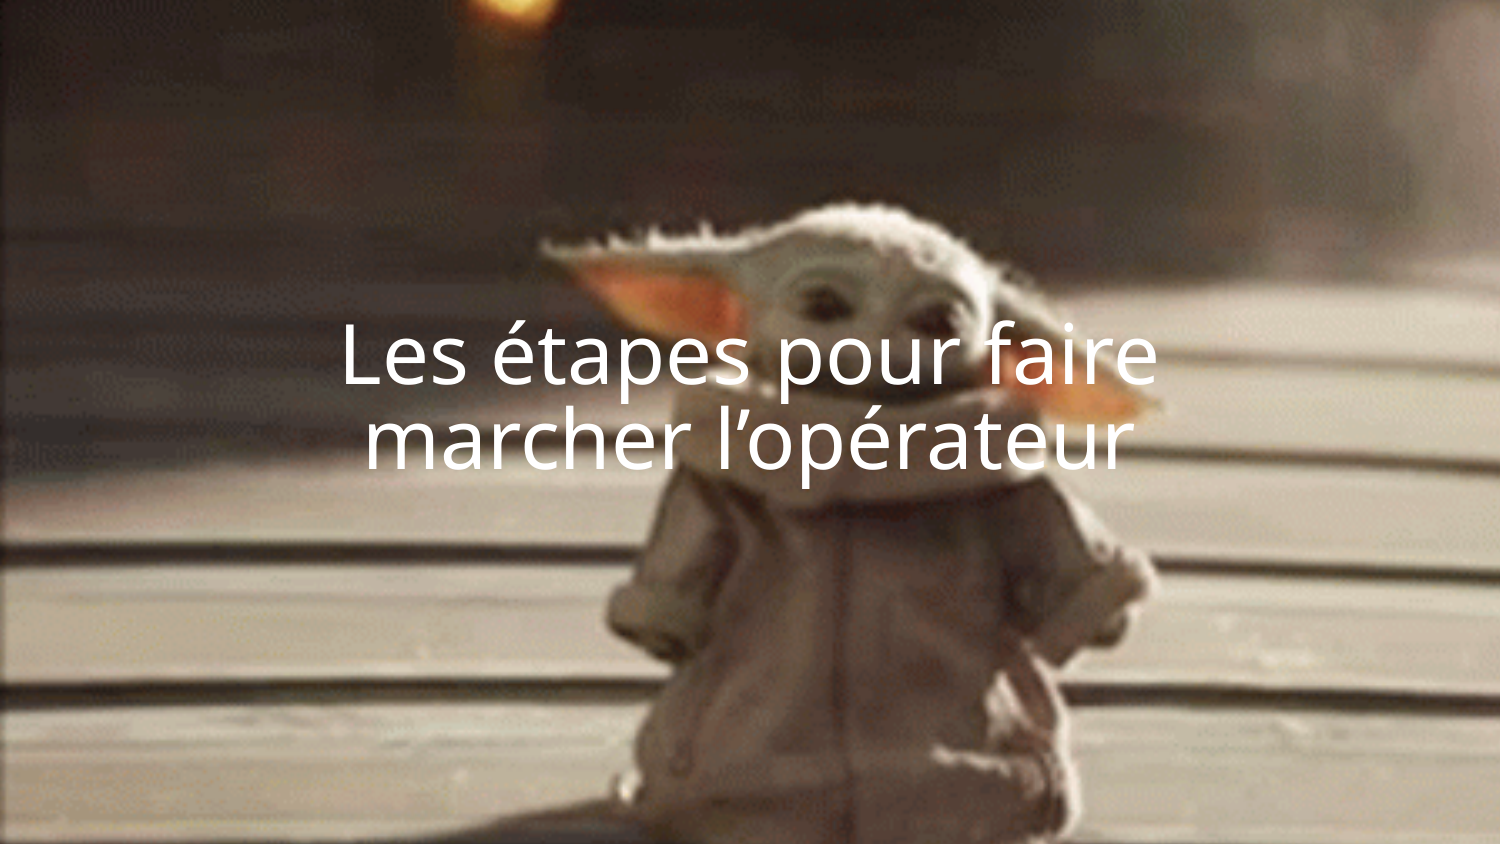

# Les étapes pour faire marcher l’opérateur